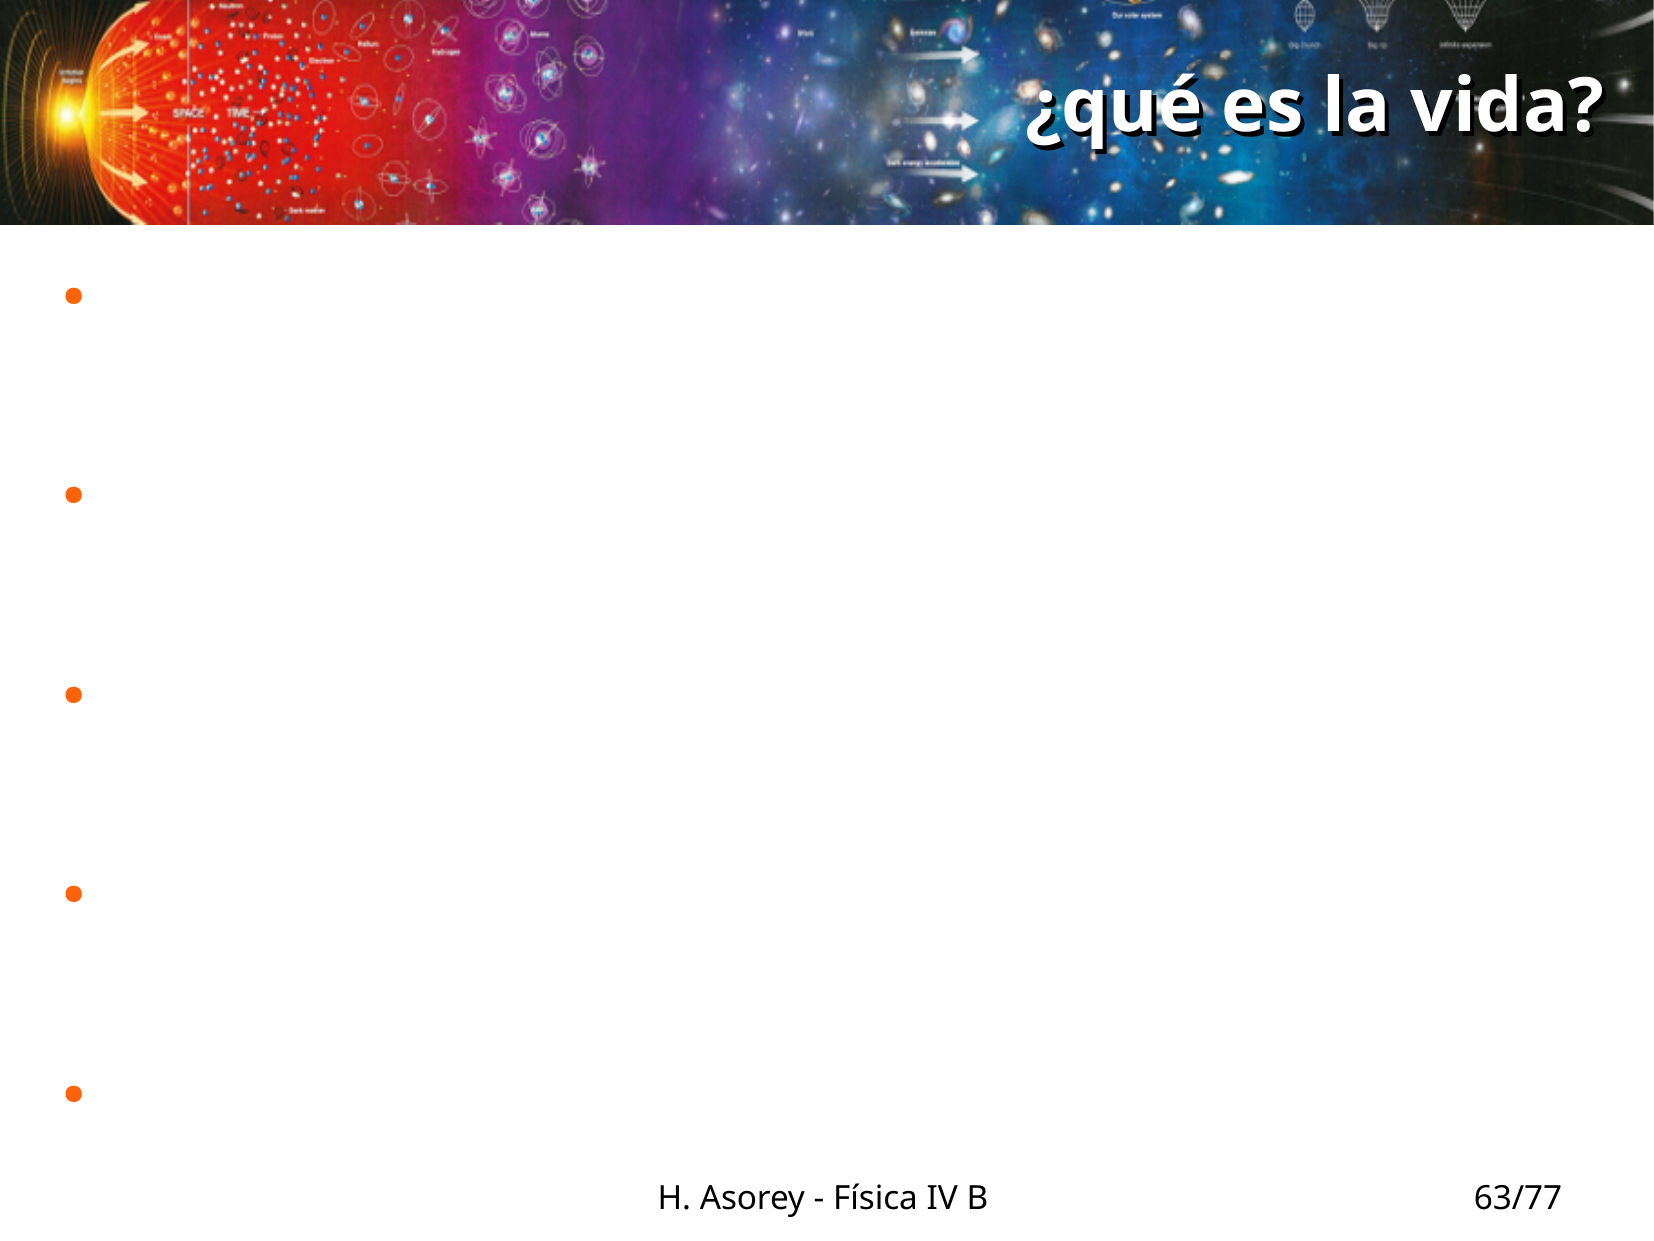

# ¿qué es la vida?
H. Asorey - Física IV B
63